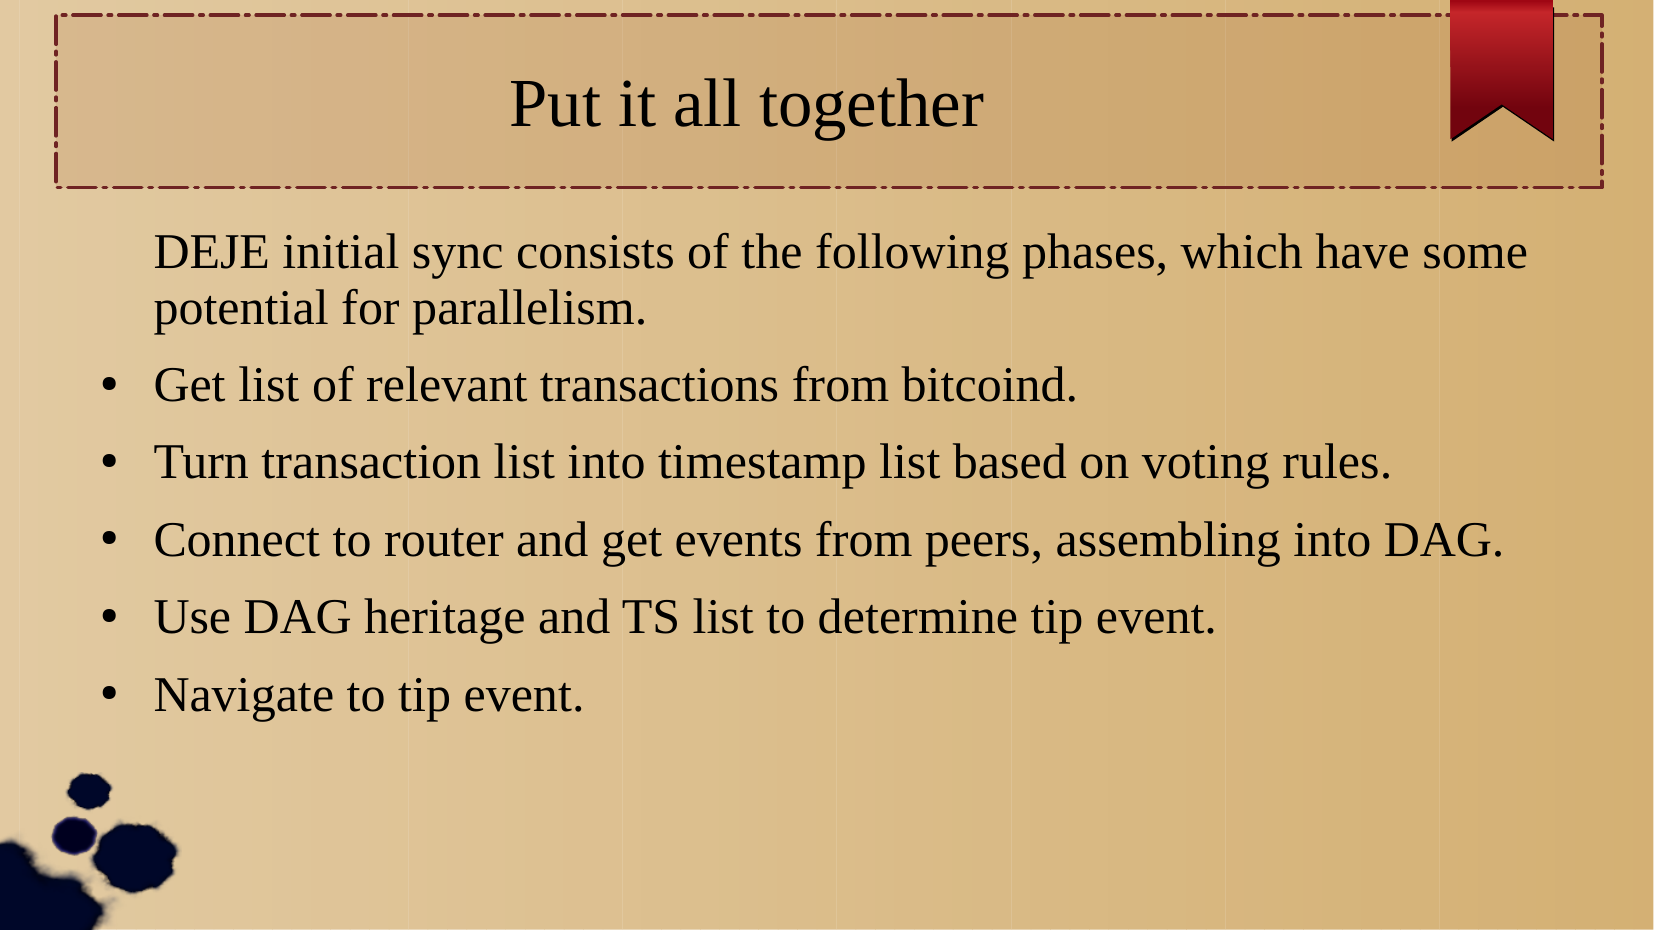

# Put it all together
DEJE initial sync consists of the following phases, which have some potential for parallelism.
Get list of relevant transactions from bitcoind.
Turn transaction list into timestamp list based on voting rules.
Connect to router and get events from peers, assembling into DAG.
Use DAG heritage and TS list to determine tip event.
Navigate to tip event.